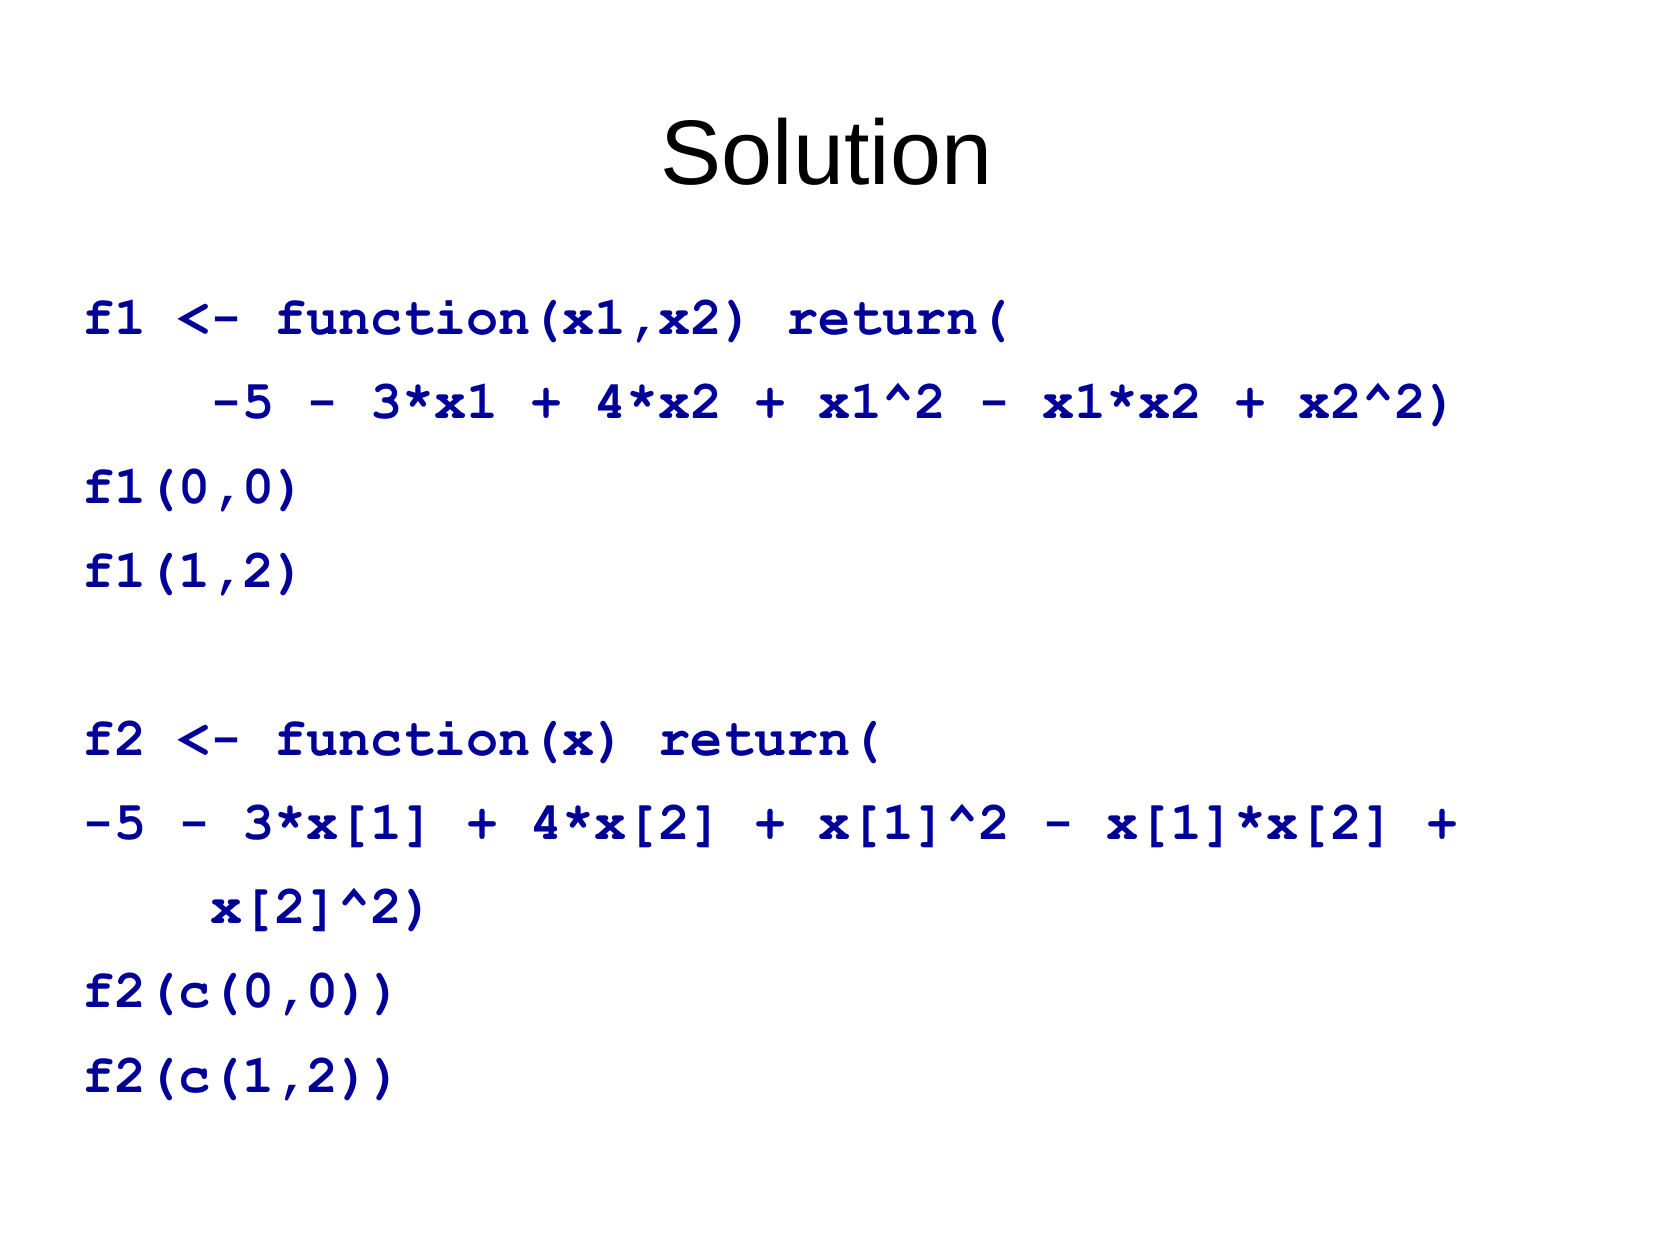

# Solution
f1 <- function(x1,x2) return(
 -5 - 3*x1 + 4*x2 + x1^2 - x1*x2 + x2^2)
f1(0,0)
f1(1,2)
f2 <- function(x) return(
-5 - 3*x[1] + 4*x[2] + x[1]^2 - x[1]*x[2] +
 x[2]^2)
f2(c(0,0))
f2(c(1,2))